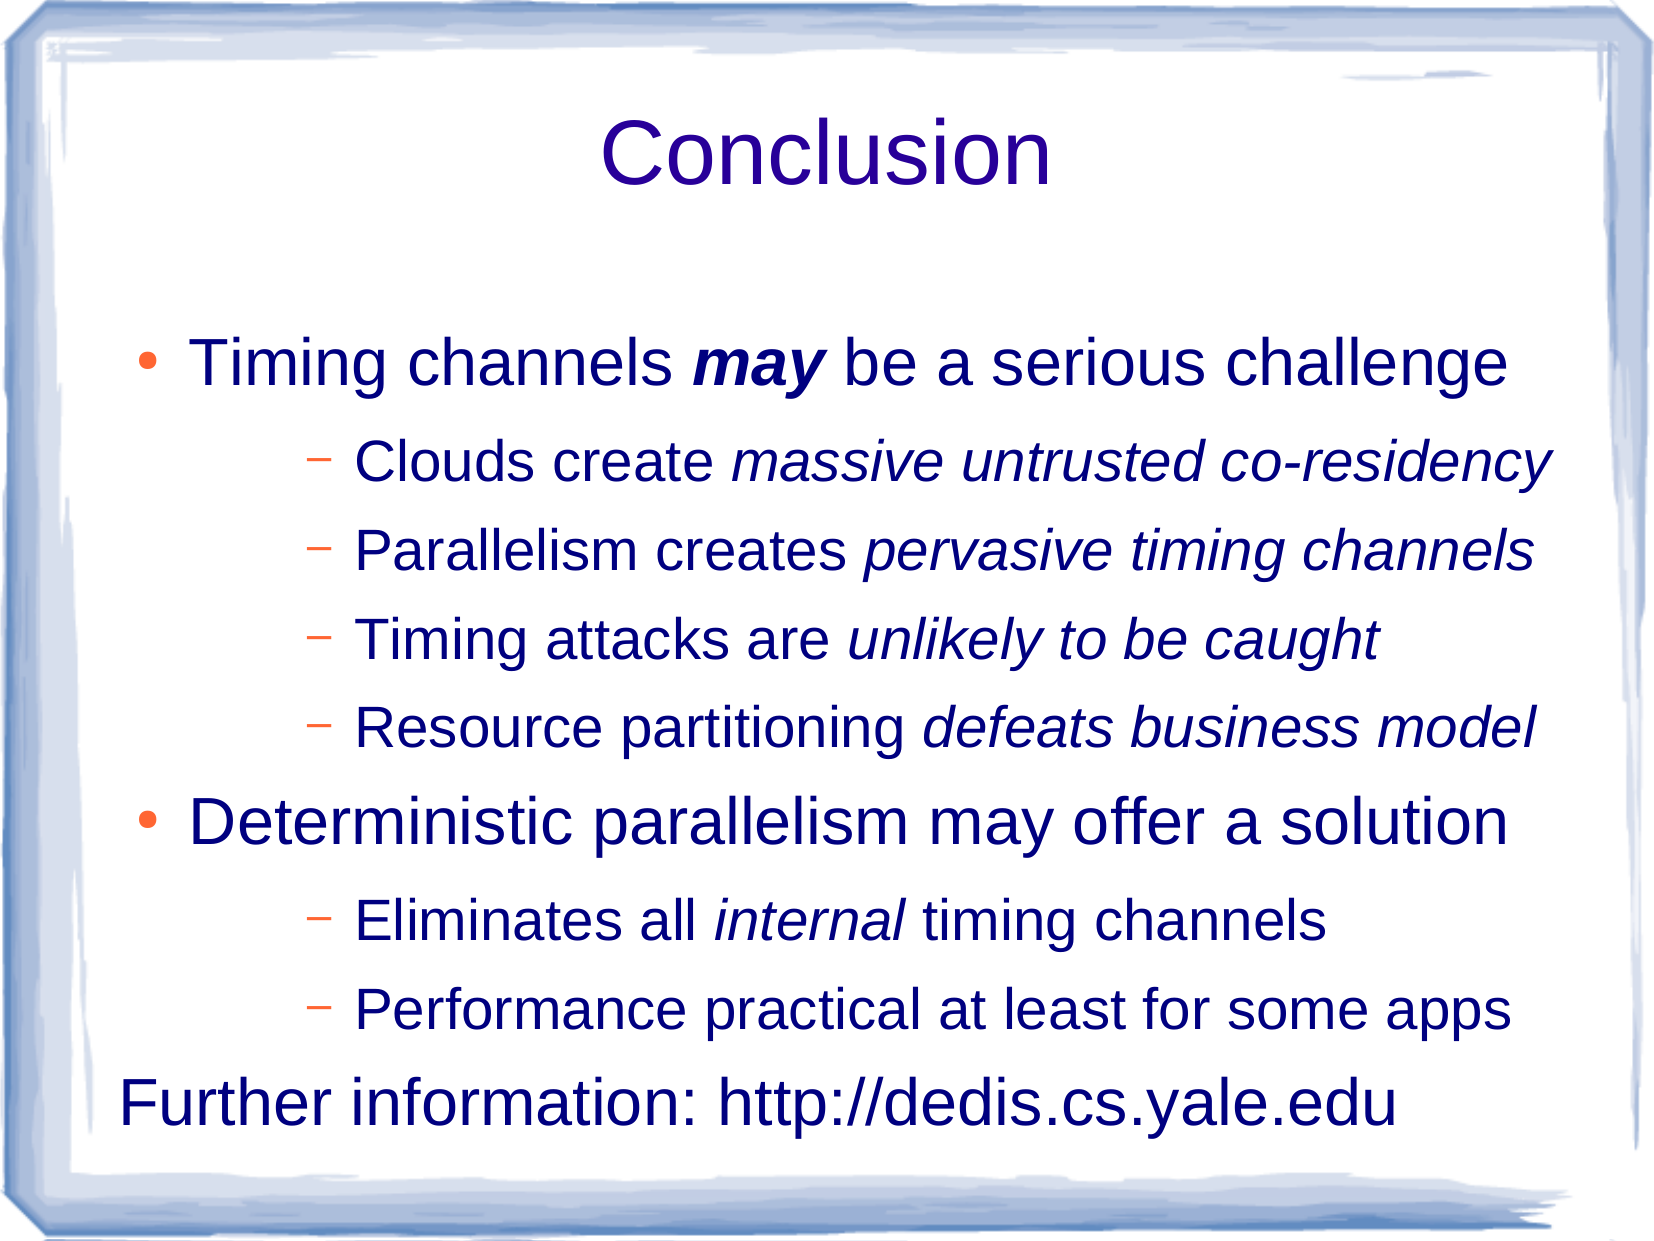

# Conclusion
Timing channels may be a serious challenge
Clouds create massive untrusted co-residency
Parallelism creates pervasive timing channels
Timing attacks are unlikely to be caught
Resource partitioning defeats business model
Deterministic parallelism may offer a solution
Eliminates all internal timing channels
Performance practical at least for some apps
Further information: http://dedis.cs.yale.edu